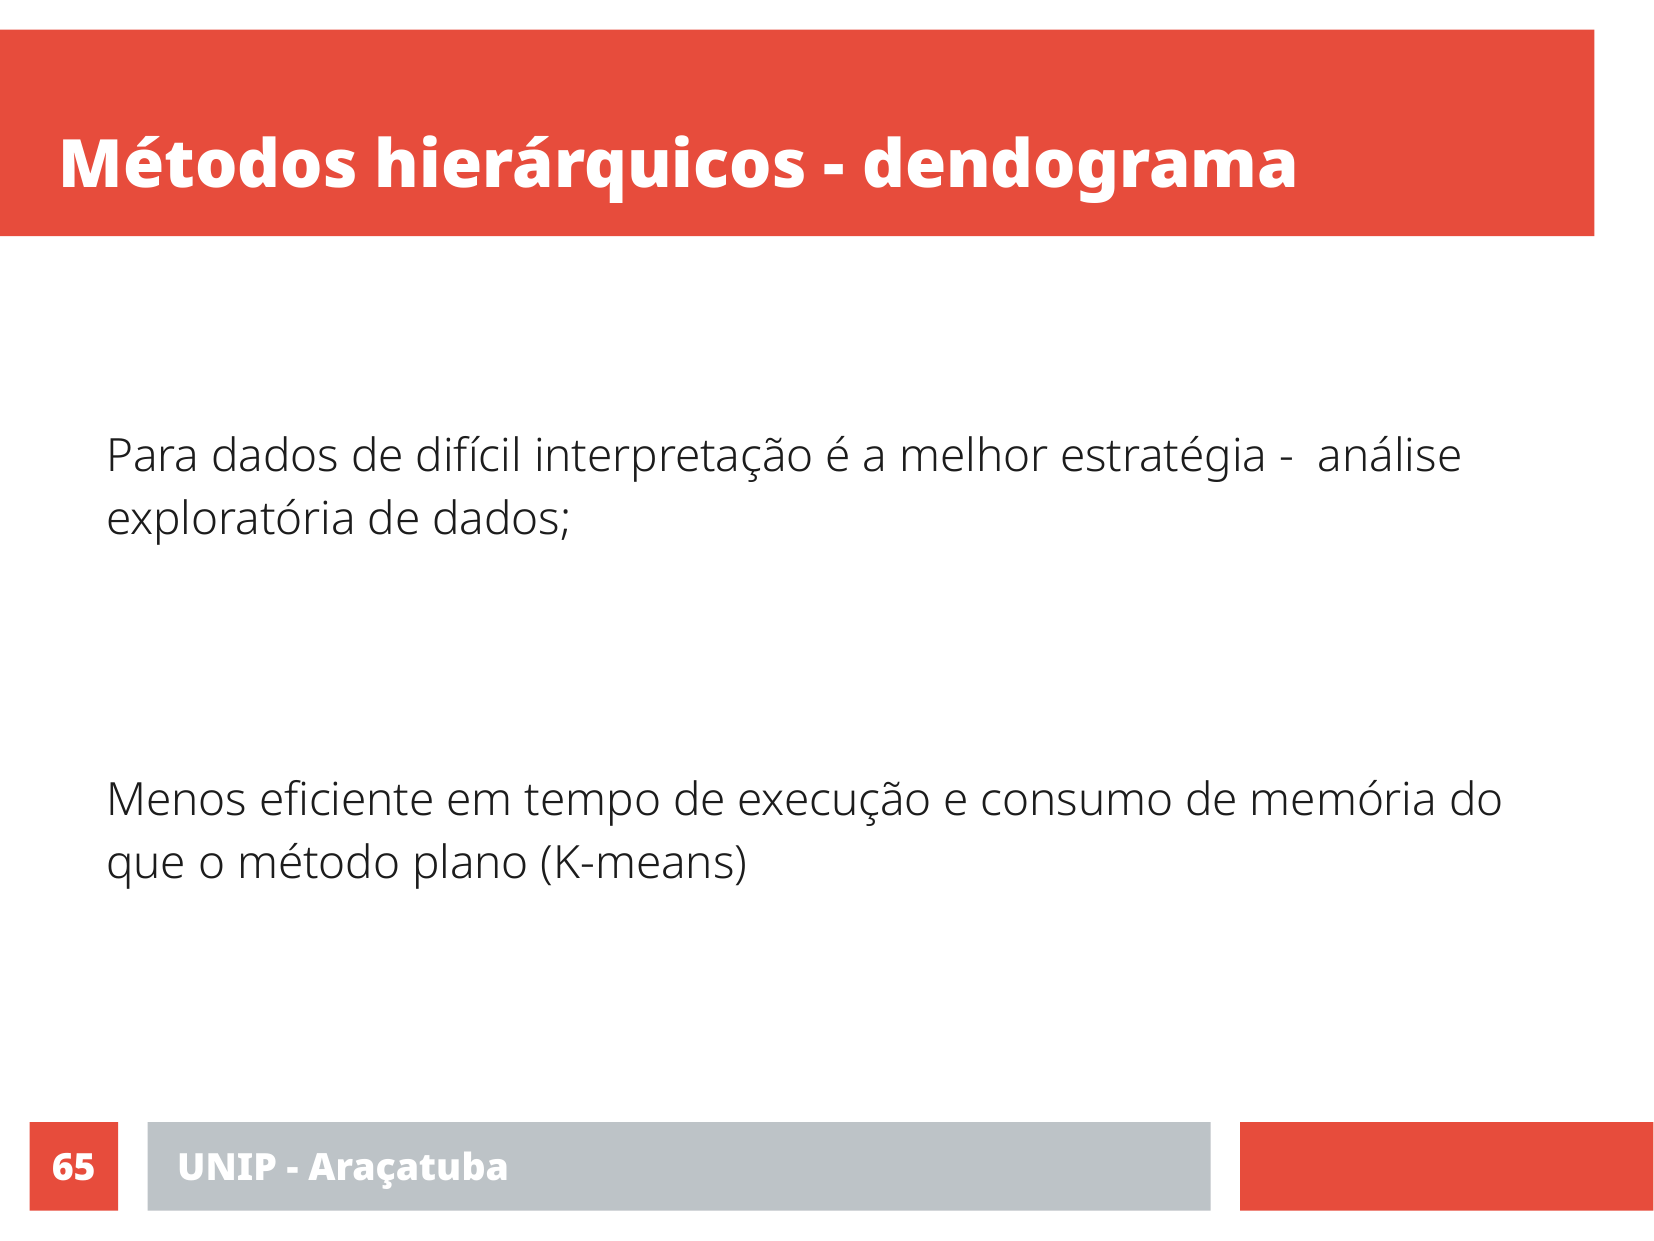

# Métodos hierárquicos - dendograma
Para dados de difícil interpretação é a melhor estratégia - análise exploratória de dados;
Menos eficiente em tempo de execução e consumo de memória do que o método plano (K-means)
65
UNIP - Araçatuba